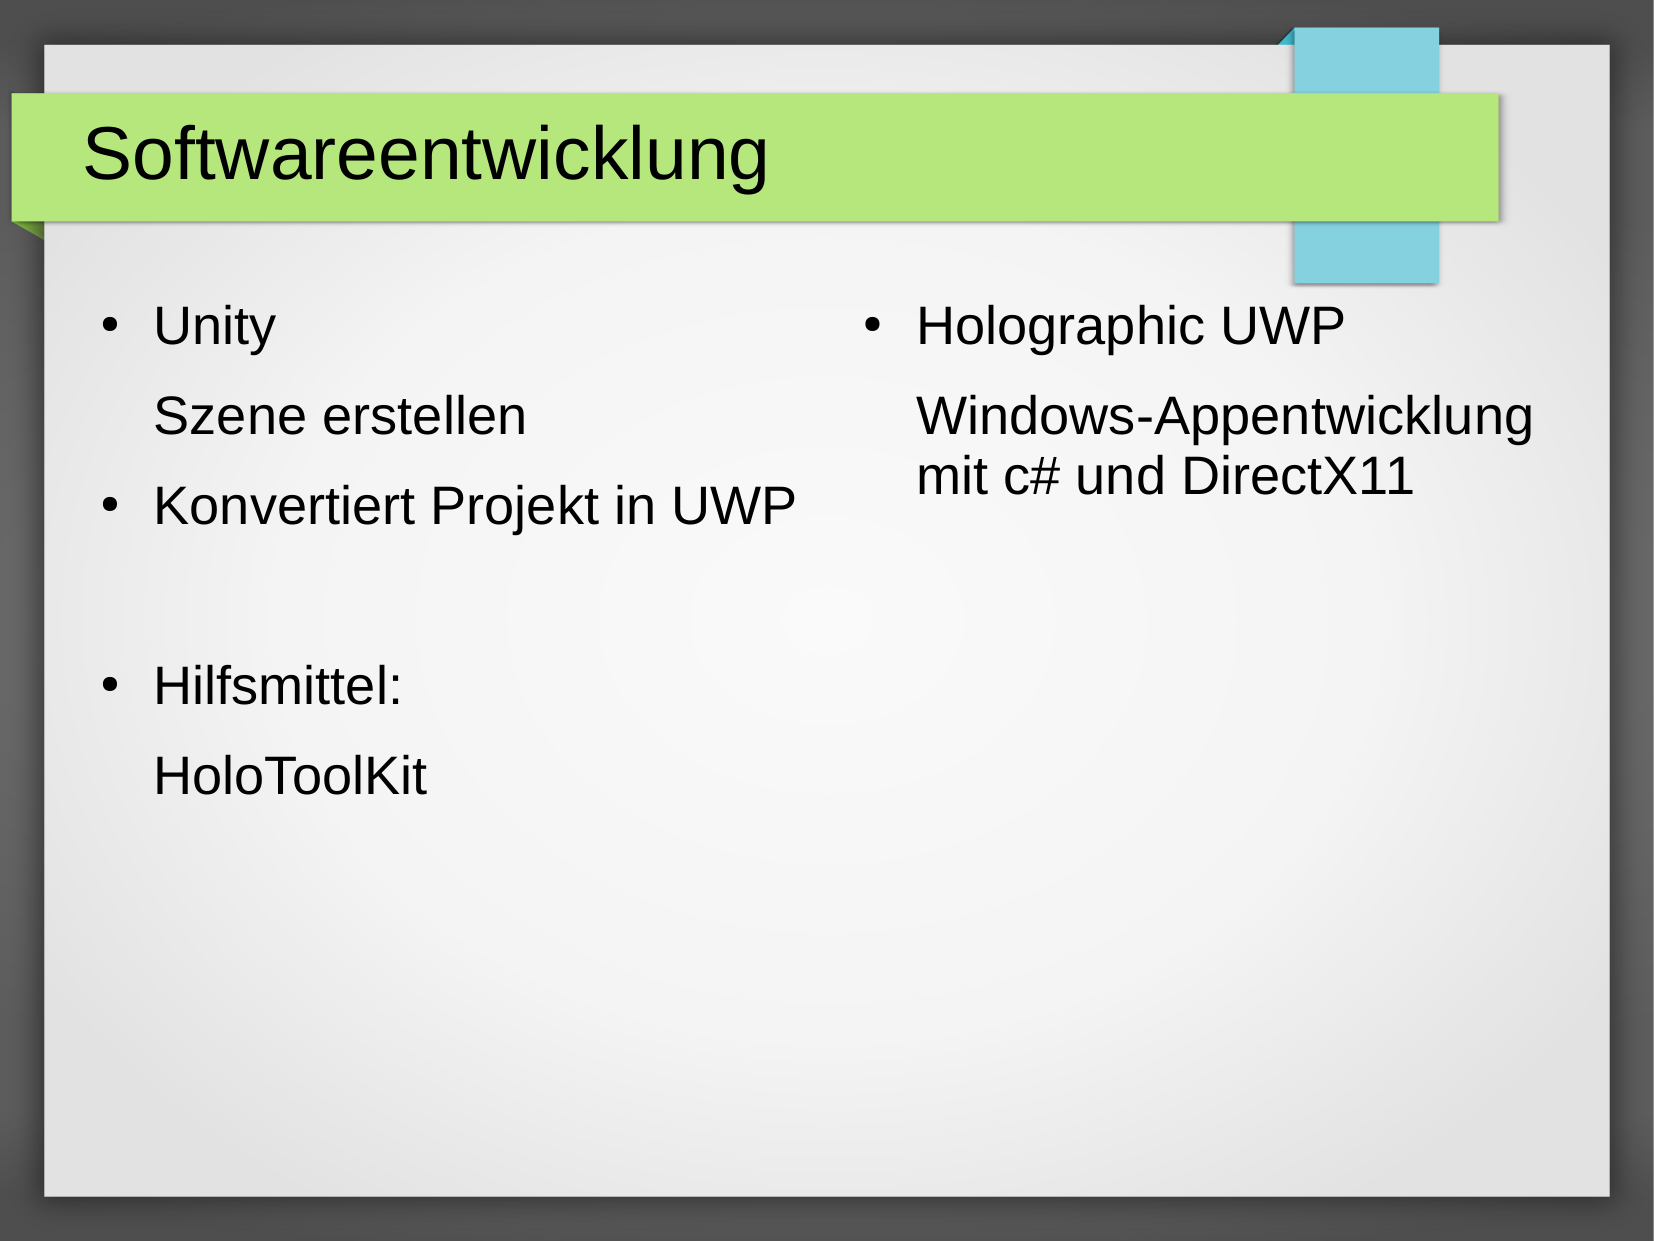

# Softwareentwicklung
Unity
Szene erstellen
Konvertiert Projekt in UWP
Hilfsmittel:
HoloToolKit
Holographic UWP
Windows-Appentwicklung mit c# und DirectX11